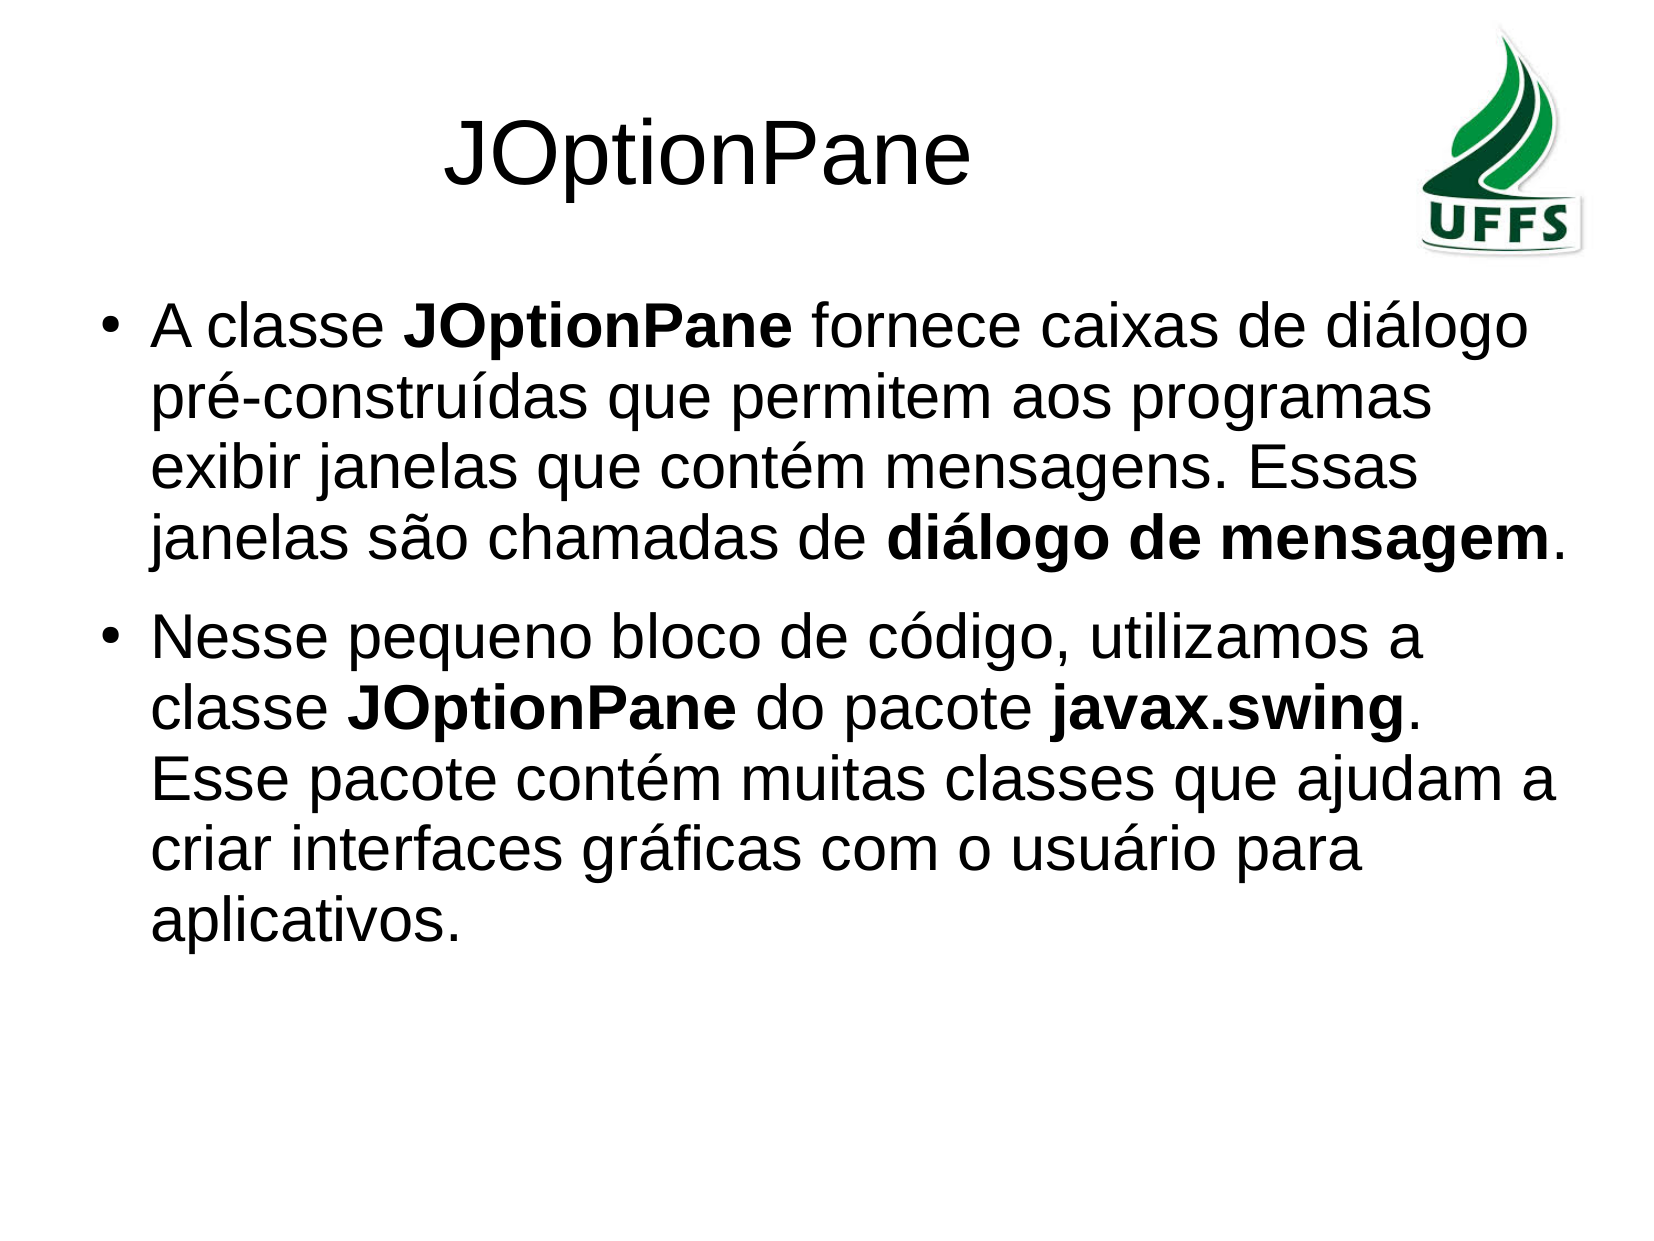

# JOptionPane
A classe JOptionPane fornece caixas de diálogo pré-construídas que permitem aos programas exibir janelas que contém mensagens. Essas janelas são chamadas de diálogo de mensagem.
Nesse pequeno bloco de código, utilizamos a classe JOptionPane do pacote javax.swing. Esse pacote contém muitas classes que ajudam a criar interfaces gráficas com o usuário para aplicativos.